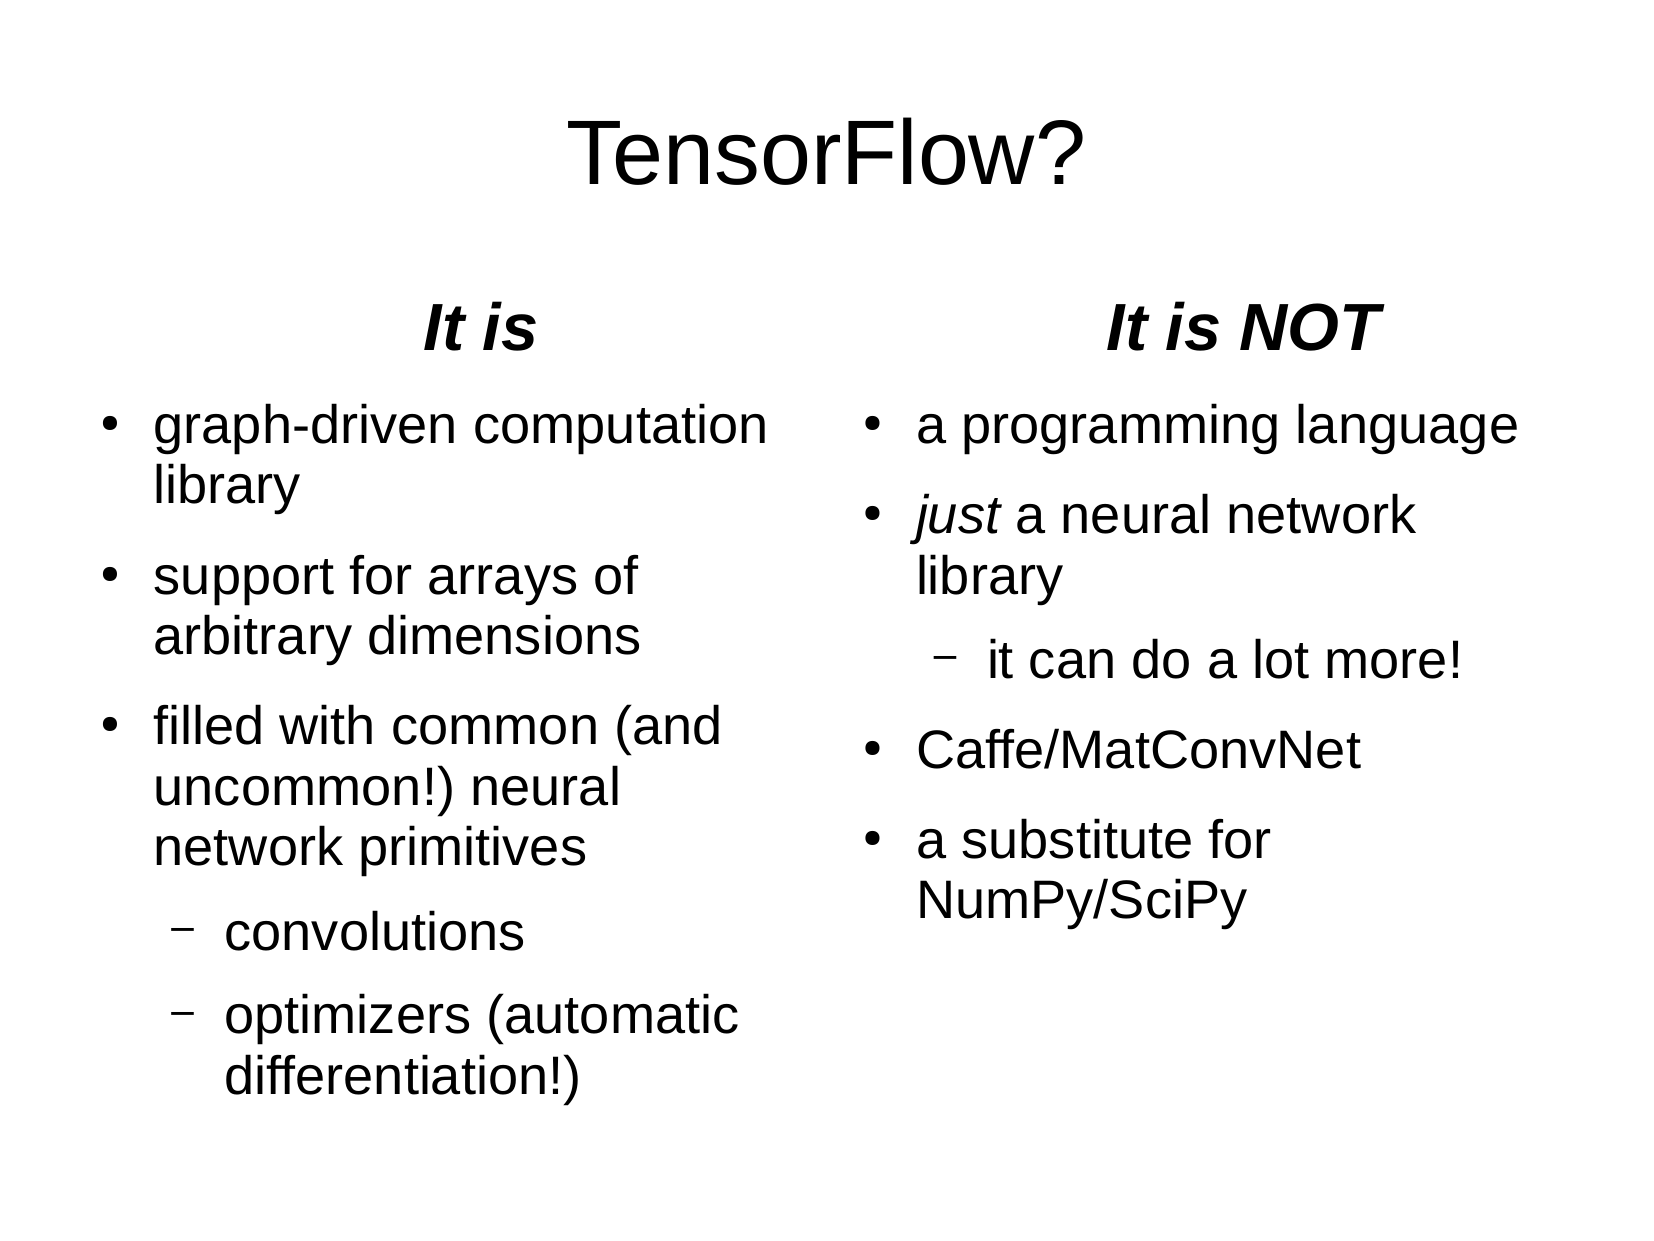

# TensorFlow?
It is
graph-driven computation library
support for arrays of arbitrary dimensions
filled with common (and uncommon!) neural network primitives
convolutions
optimizers (automatic differentiation!)
It is NOT
a programming language
just a neural network library
it can do a lot more!
Caffe/MatConvNet
a substitute for NumPy/SciPy